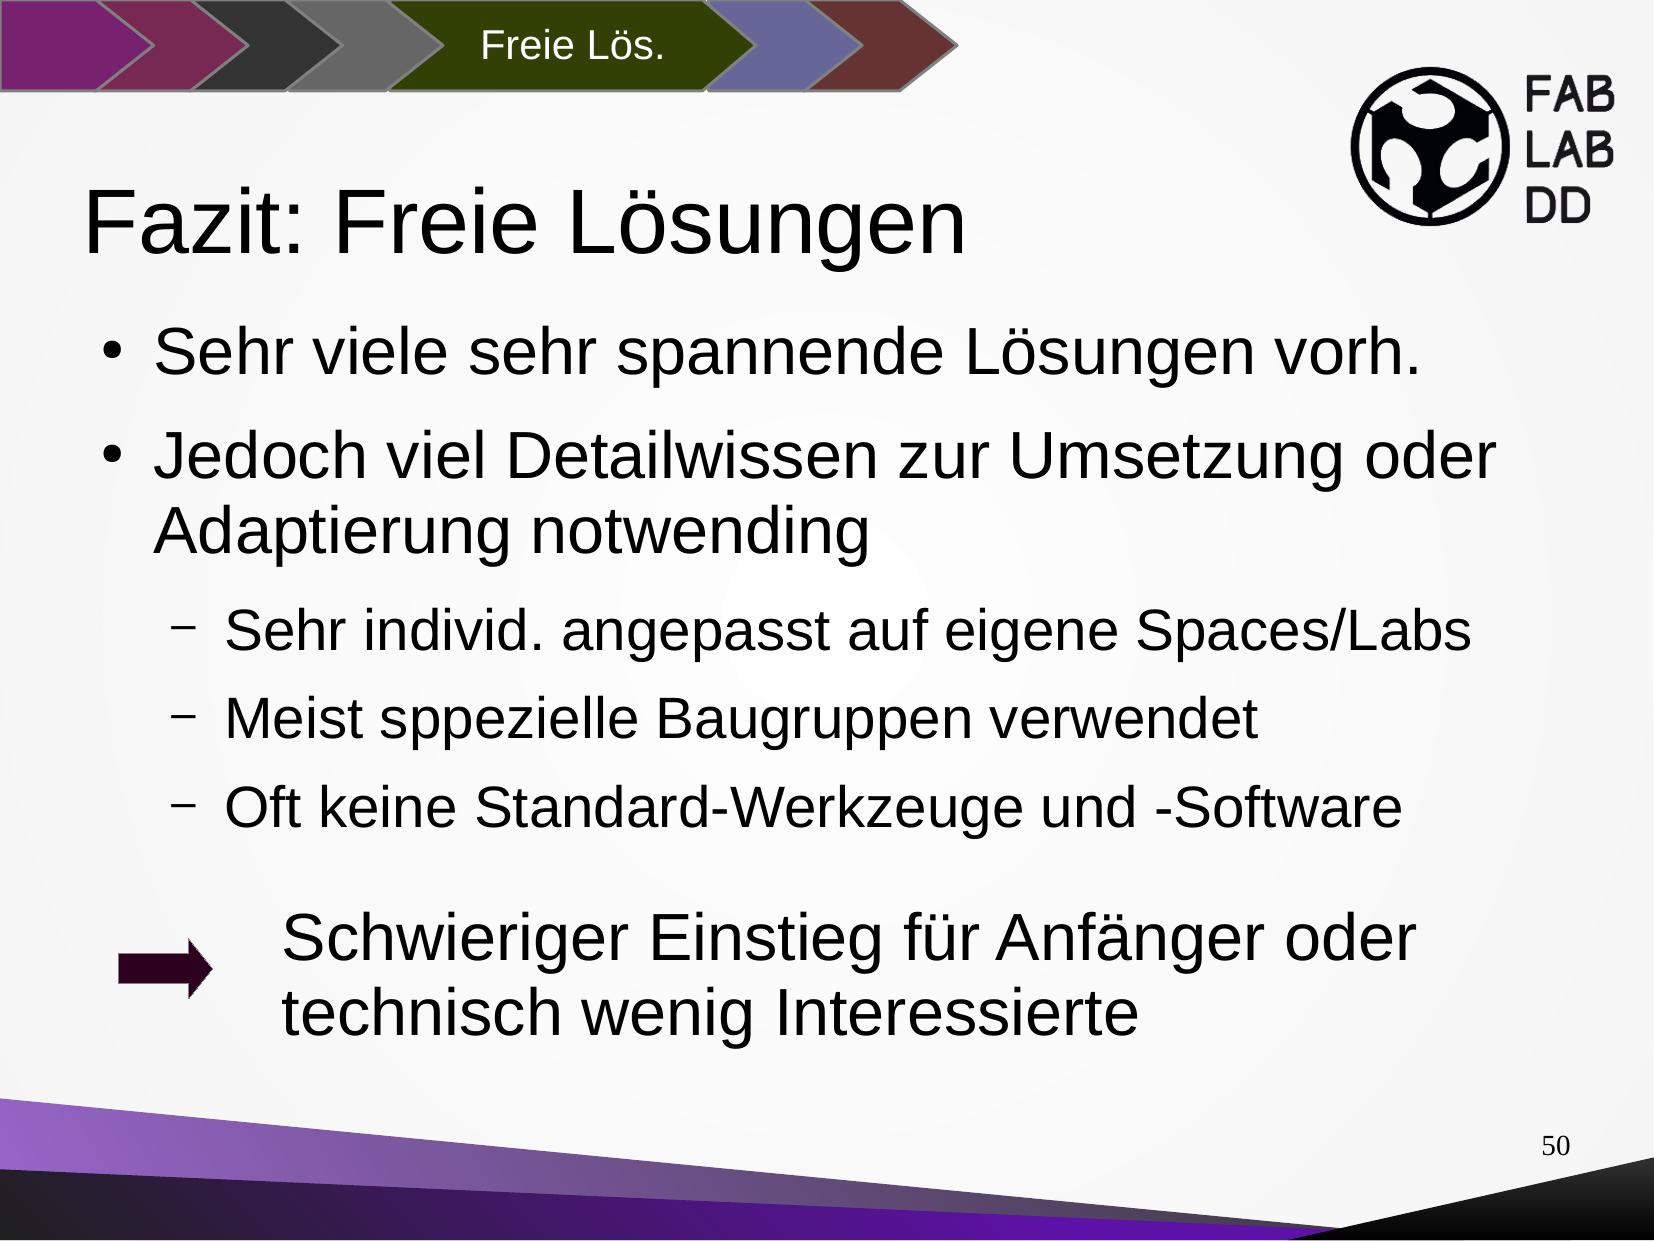

Freie Lös.
# Fazit: Freie Lösungen
Sehr viele sehr spannende Lösungen vorh.
Jedoch viel Detailwissen zur Umsetzung oder Adaptierung notwending
Sehr individ. angepasst auf eigene Spaces/Labs
Meist sppezielle Baugruppen verwendet
Oft keine Standard-Werkzeuge und -Software
Schwieriger Einstieg für Anfänger oder technisch wenig Interessierte